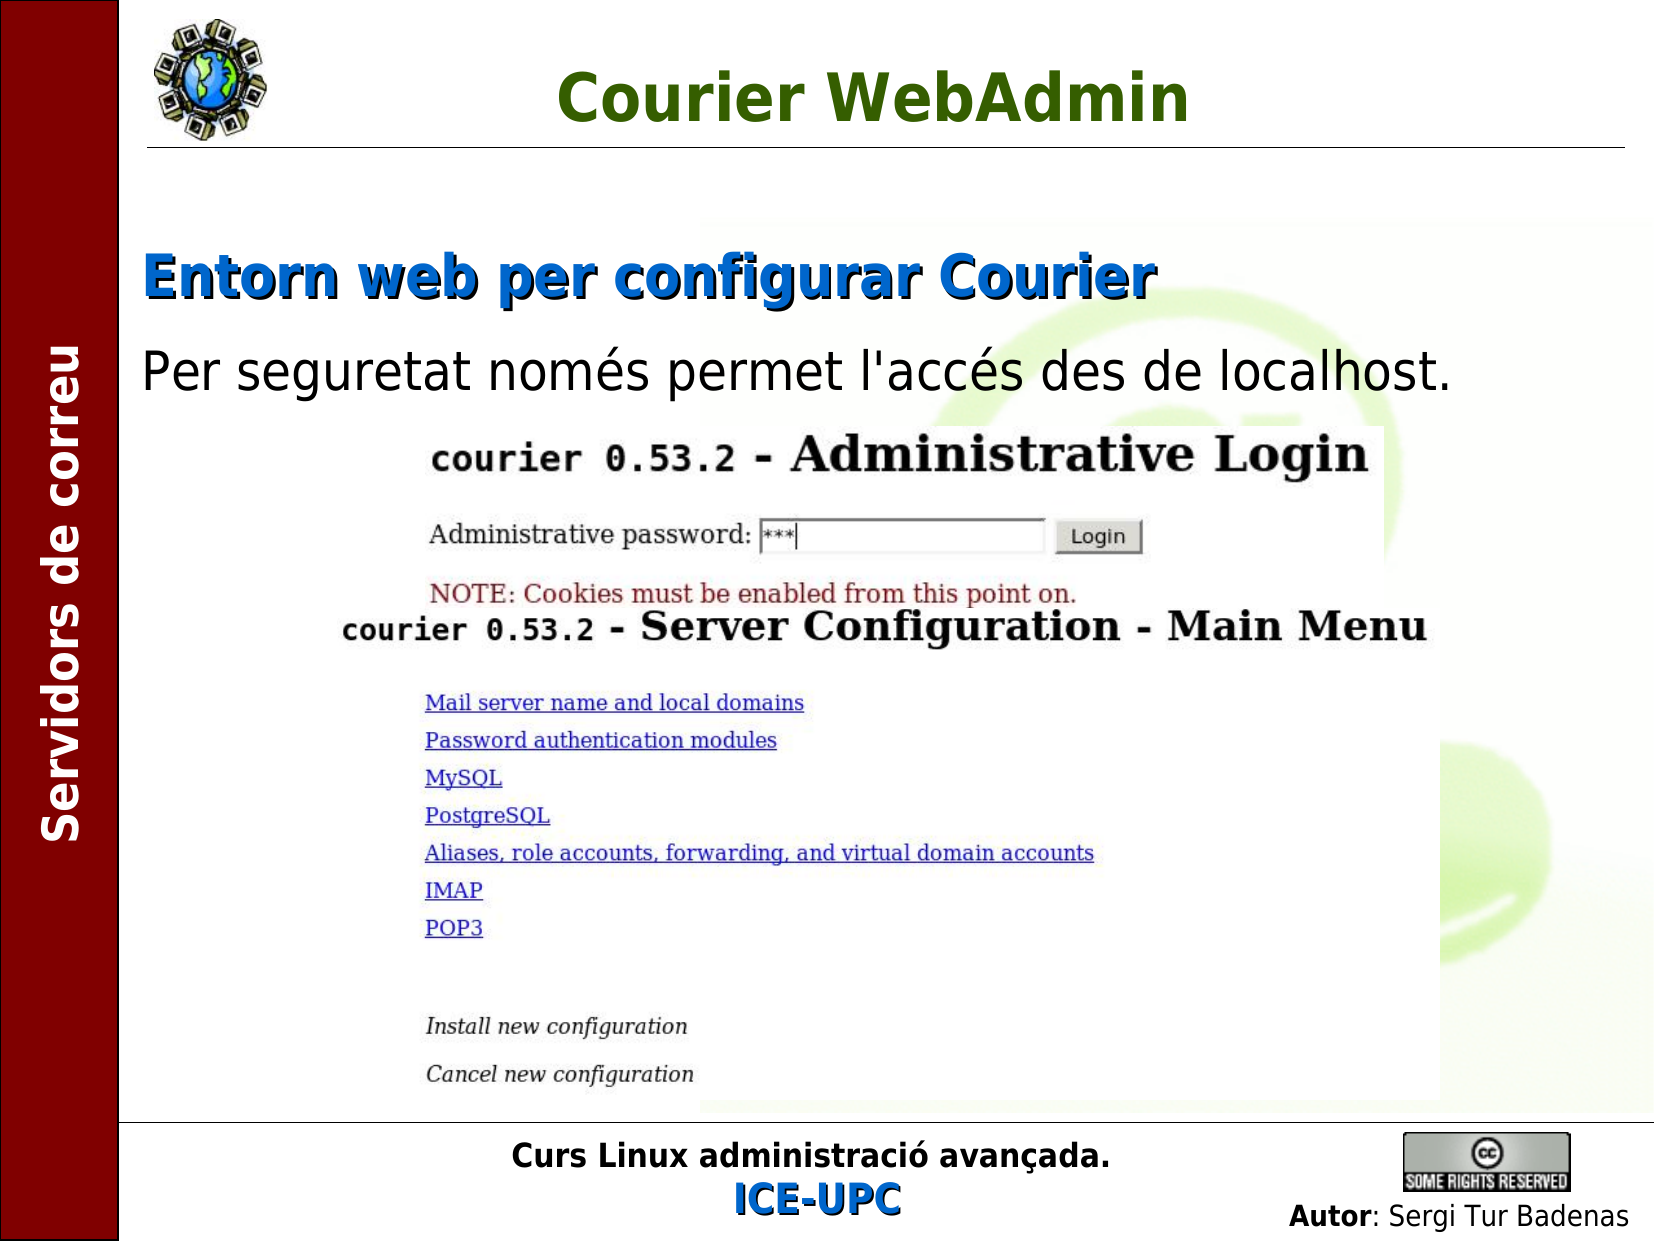

# Courier WebAdmin
Entorn web per configurar Courier
Per seguretat només permet l'accés des de localhost.